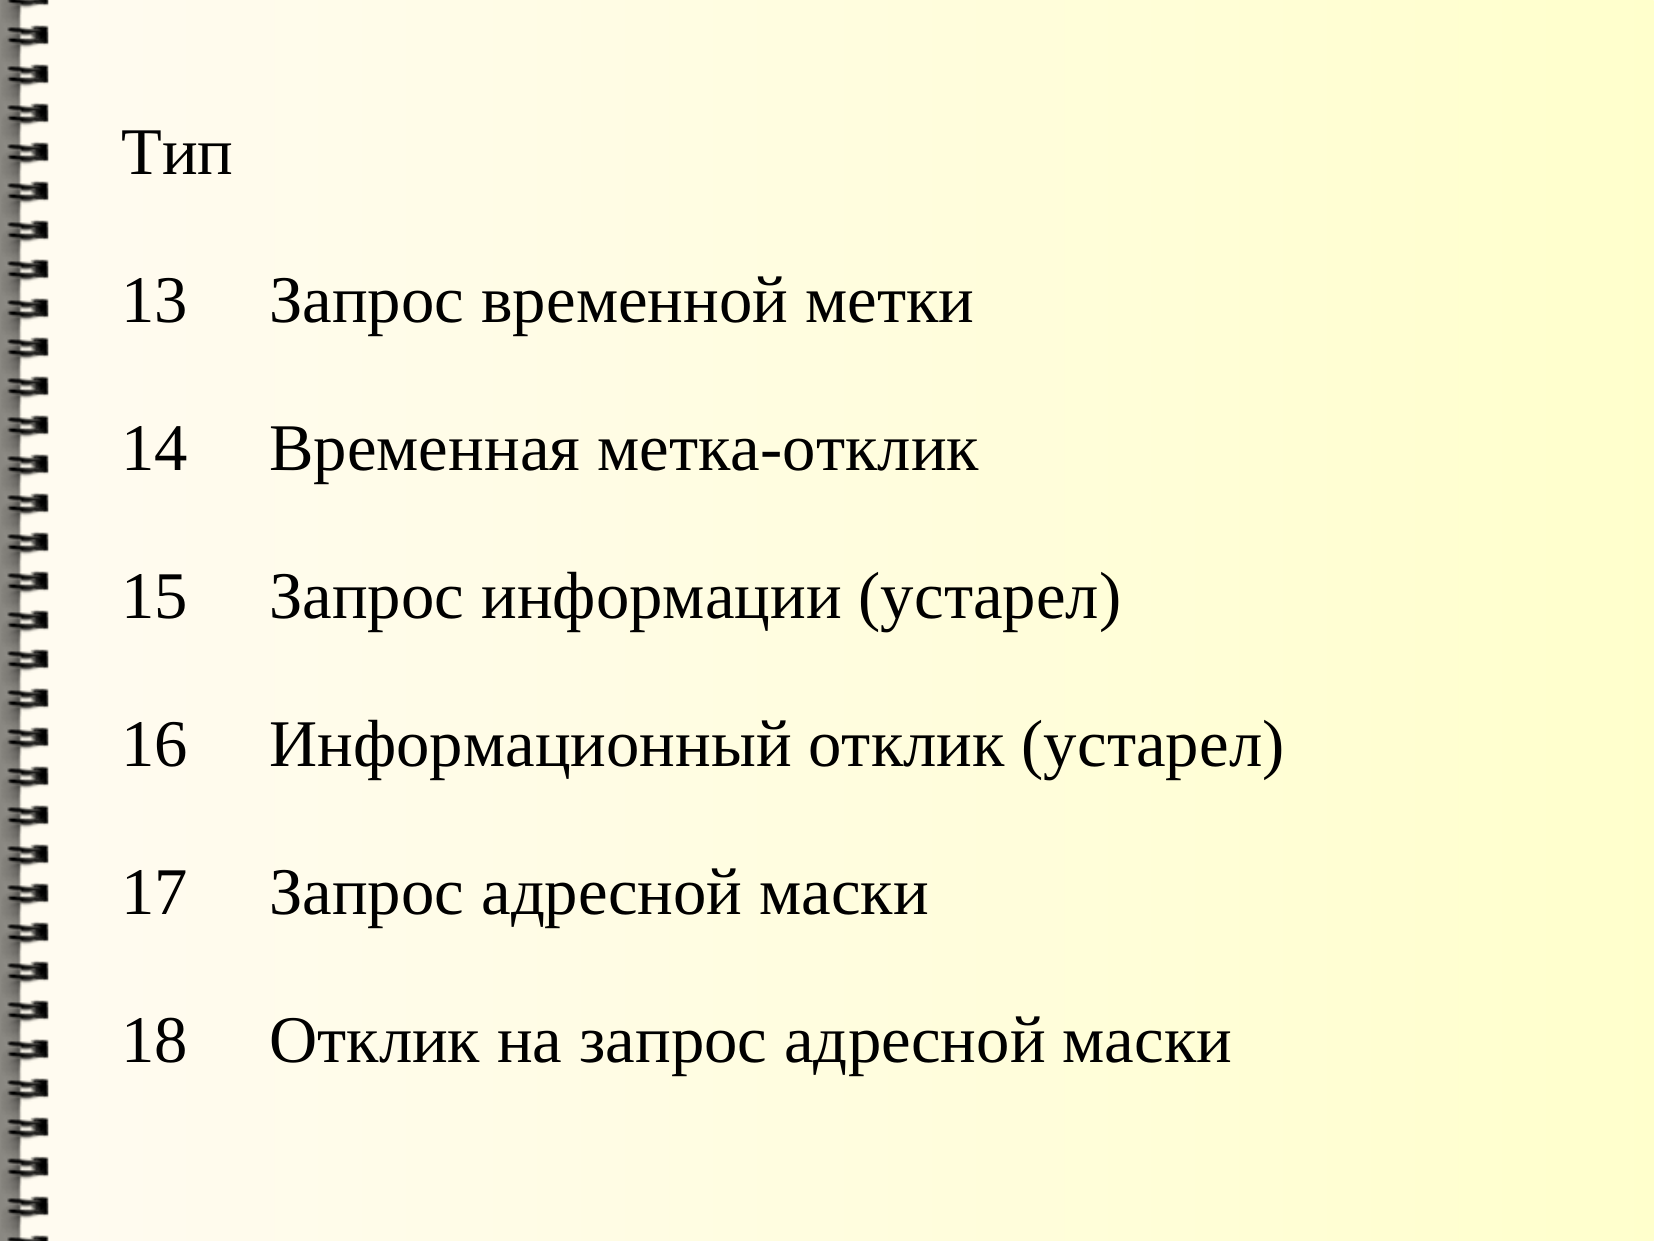

# Тип
13	 	Запрос временной метки
14	 	Временная метка-отклик
15	 	Запрос информации (устарел)
16	 	Информационный отклик (устарел)
17	 	Запрос адресной маски
18	 	Отклик на запрос адресной маски